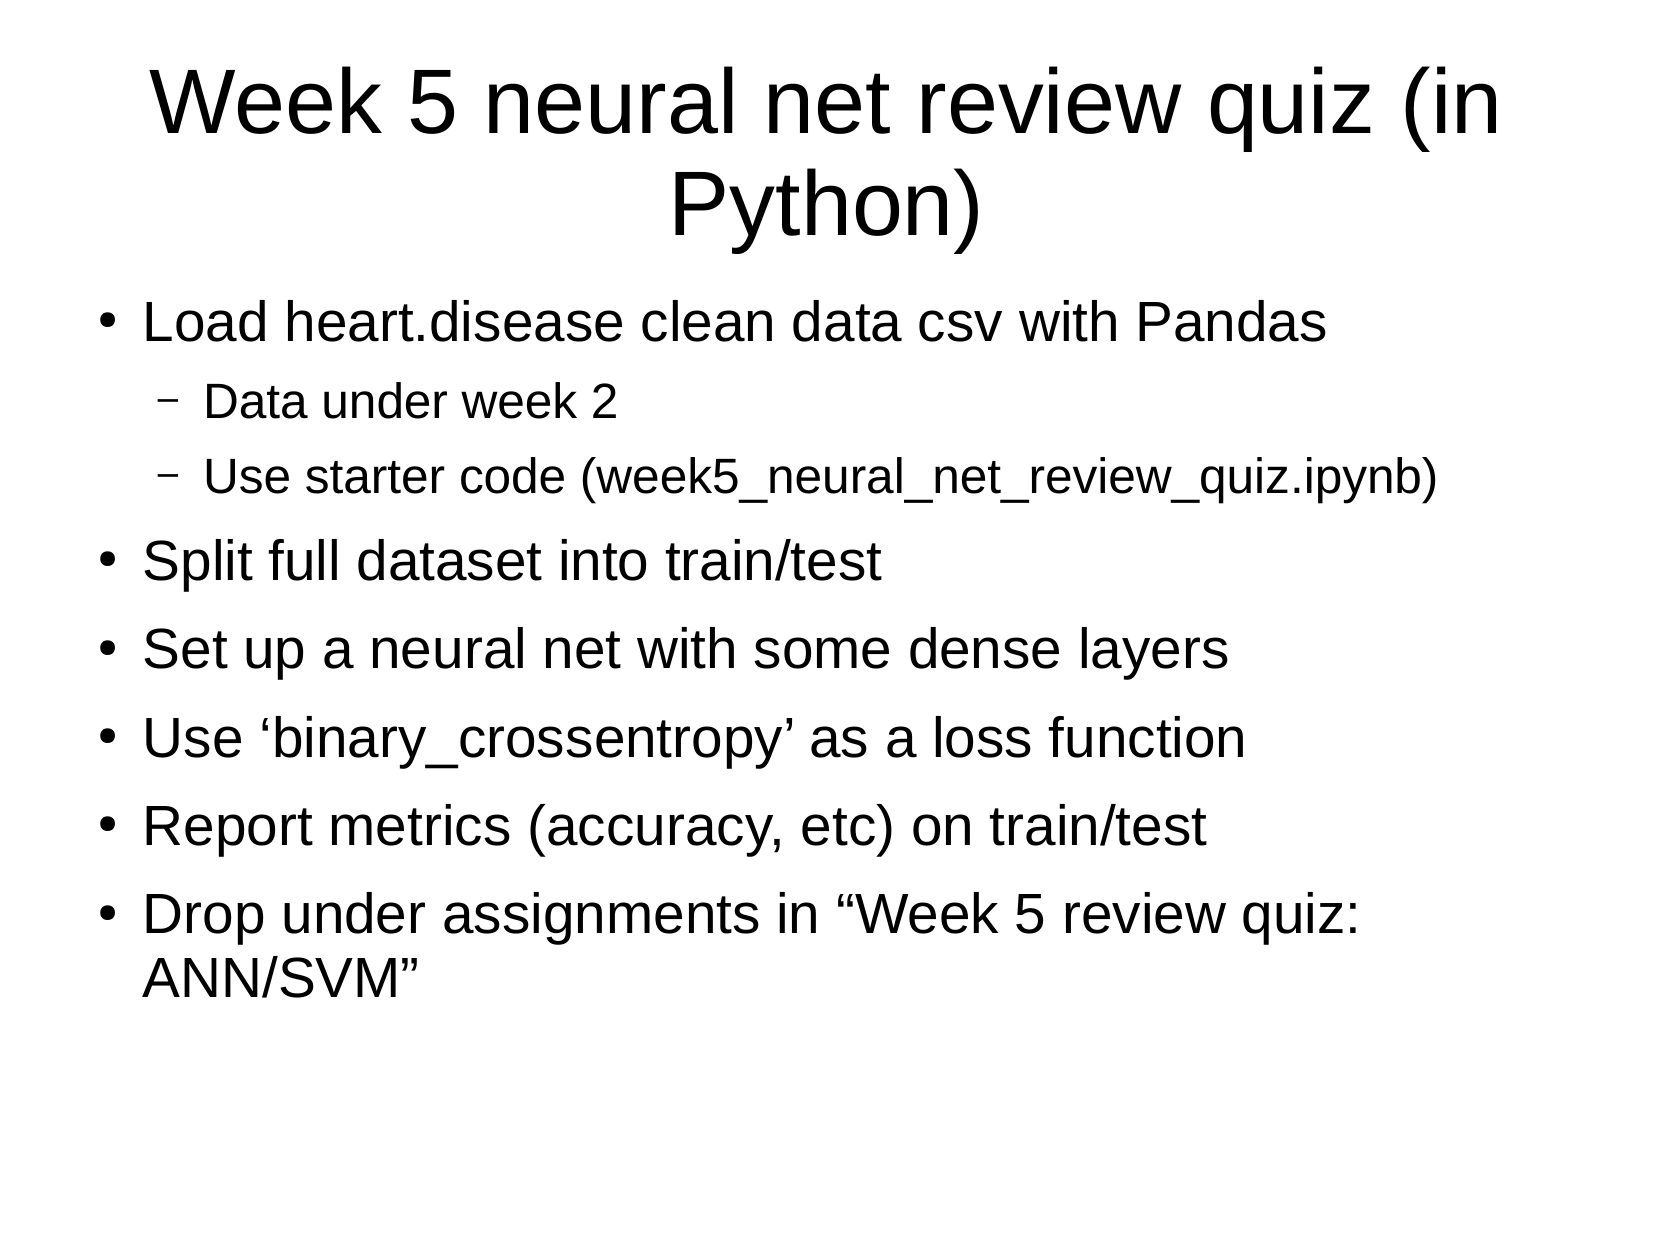

# Week 5 neural net review quiz (in Python)
Load heart.disease clean data csv with Pandas
Data under week 2
Use starter code (week5_neural_net_review_quiz.ipynb)
Split full dataset into train/test
Set up a neural net with some dense layers
Use ‘binary_crossentropy’ as a loss function
Report metrics (accuracy, etc) on train/test
Drop under assignments in “Week 5 review quiz: ANN/SVM”